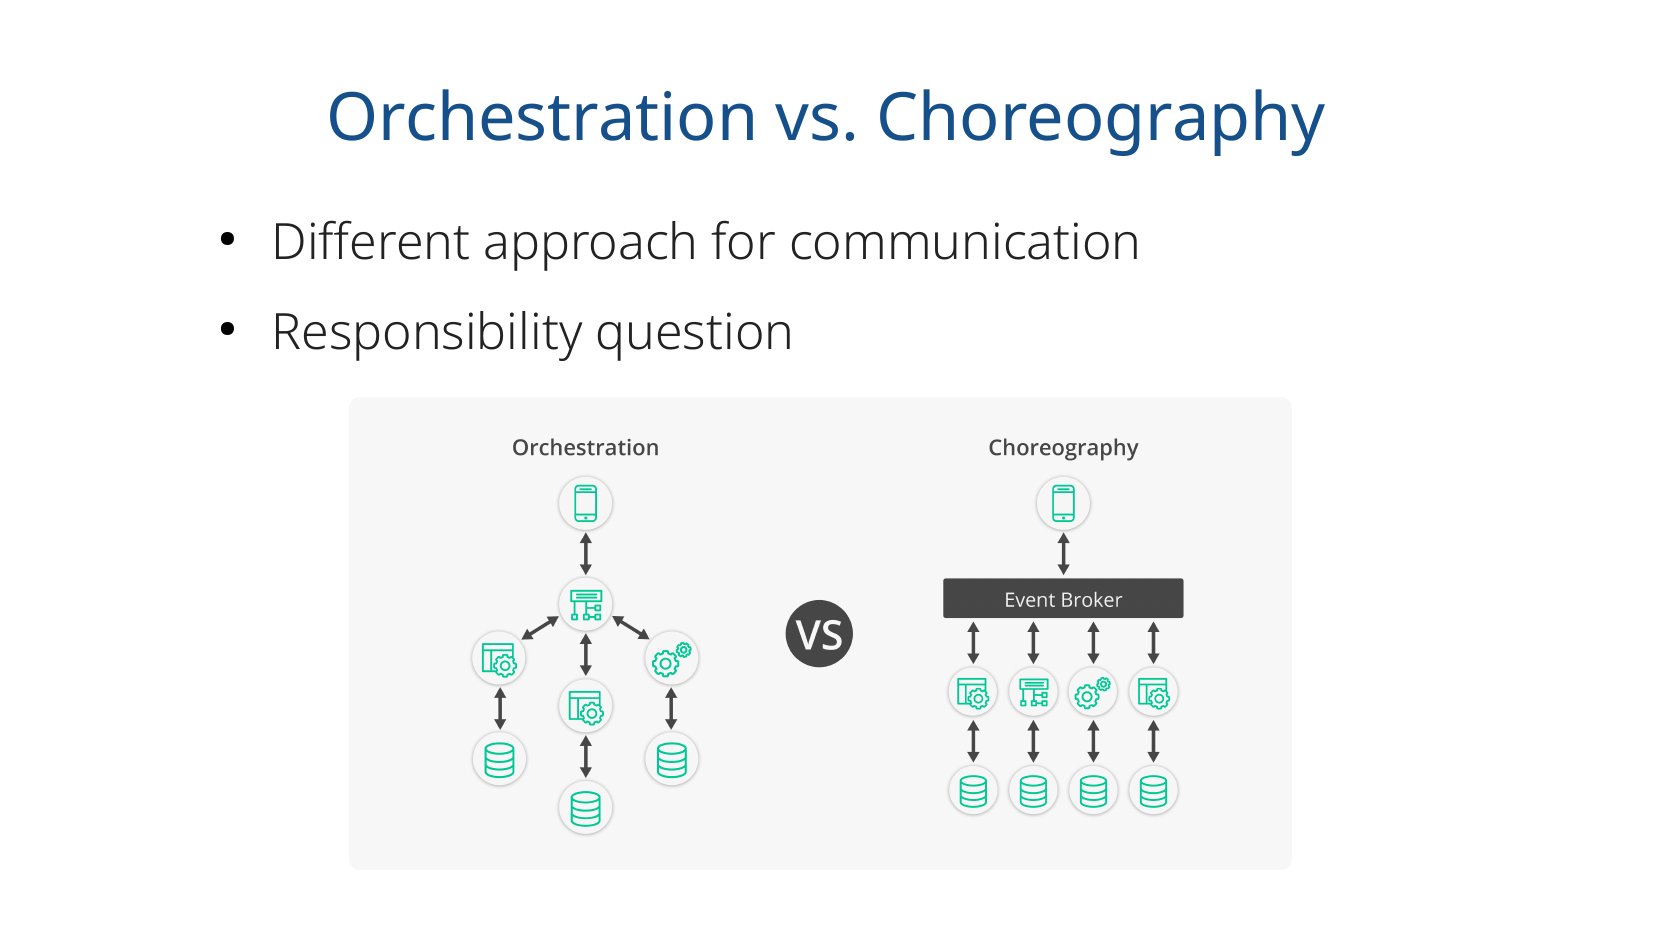

# Orchestration vs. Choreography
Different approach for communication
Responsibility question